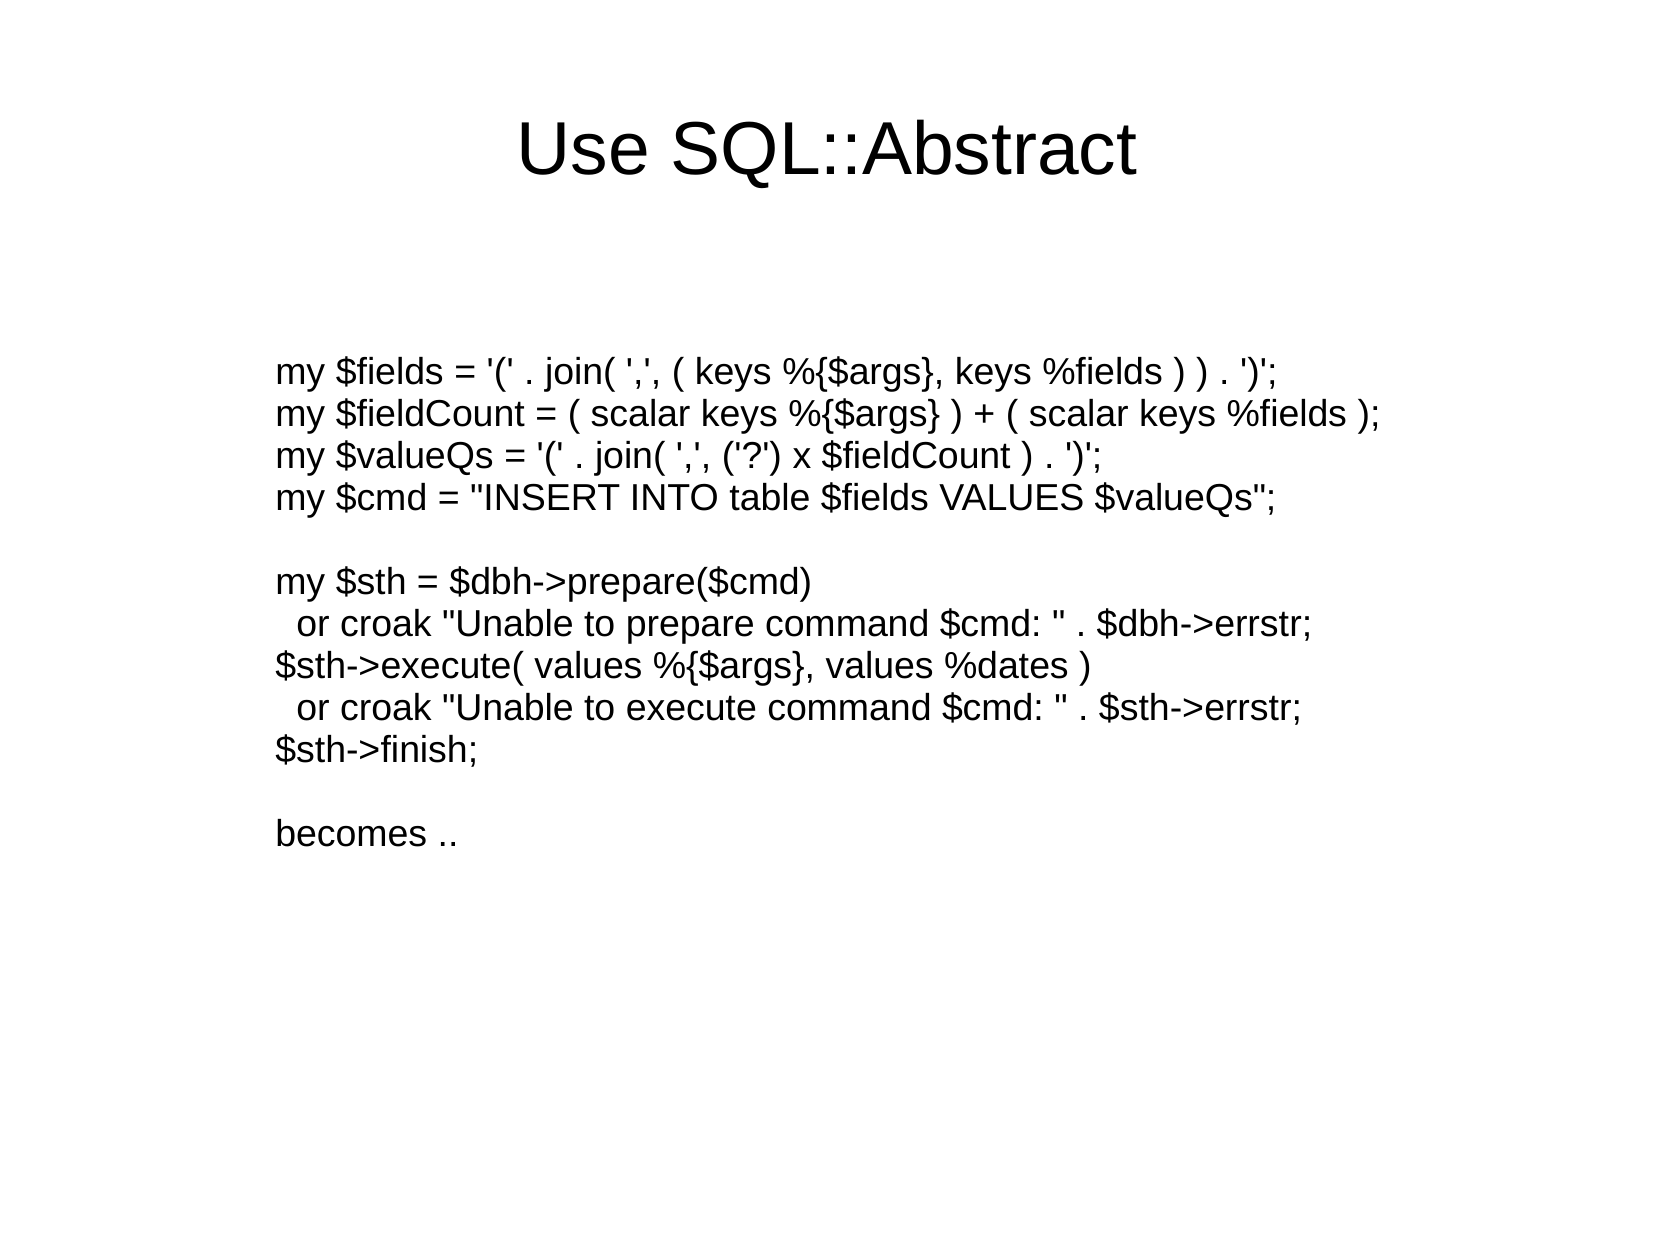

Use SQL::Abstract
my $fields = '(' . join( ',', ( keys %{$args}, keys %fields ) ) . ')';
my $fieldCount = ( scalar keys %{$args} ) + ( scalar keys %fields );
my $valueQs = '(' . join( ',', ('?') x $fieldCount ) . ')';
my $cmd = "INSERT INTO table $fields VALUES $valueQs";
my $sth = $dbh->prepare($cmd)
 or croak "Unable to prepare command $cmd: " . $dbh->errstr;
$sth->execute( values %{$args}, values %dates )
 or croak "Unable to execute command $cmd: " . $sth->errstr;
$sth->finish;
becomes ..